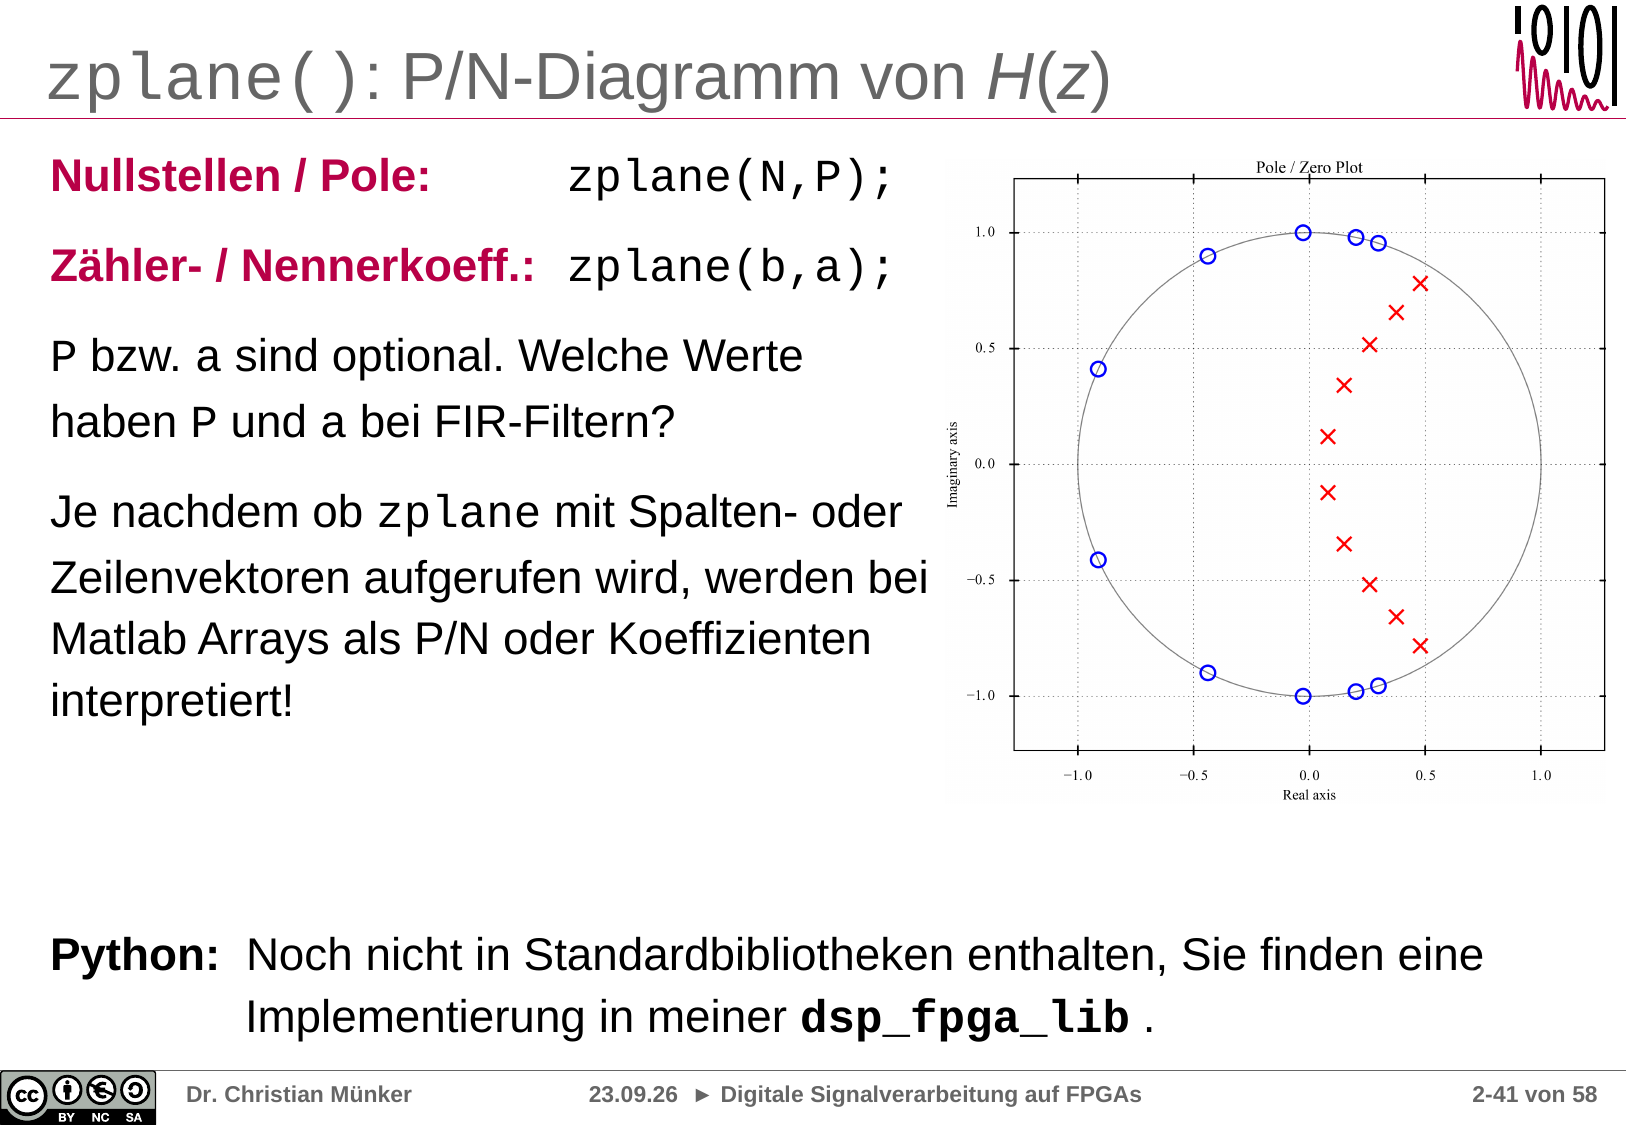

# zplane(): P/N-Diagramm von H(z)
Nullstellen / Pole: 		zplane(N,P);
Zähler- / Nennerkoeff.: 	zplane(b,a);
P bzw. a sind optional. Welche Werte
haben P und a bei FIR-Filtern?
Je nachdem ob zplane mit Spalten- oder
Zeilenvektoren aufgerufen wird, werden bei
Matlab Arrays als P/N oder Koeffizienten
interpretiert!
Python: Noch nicht in Standardbibliotheken enthalten, Sie finden eine Implementierung in meiner dsp_fpga_lib .